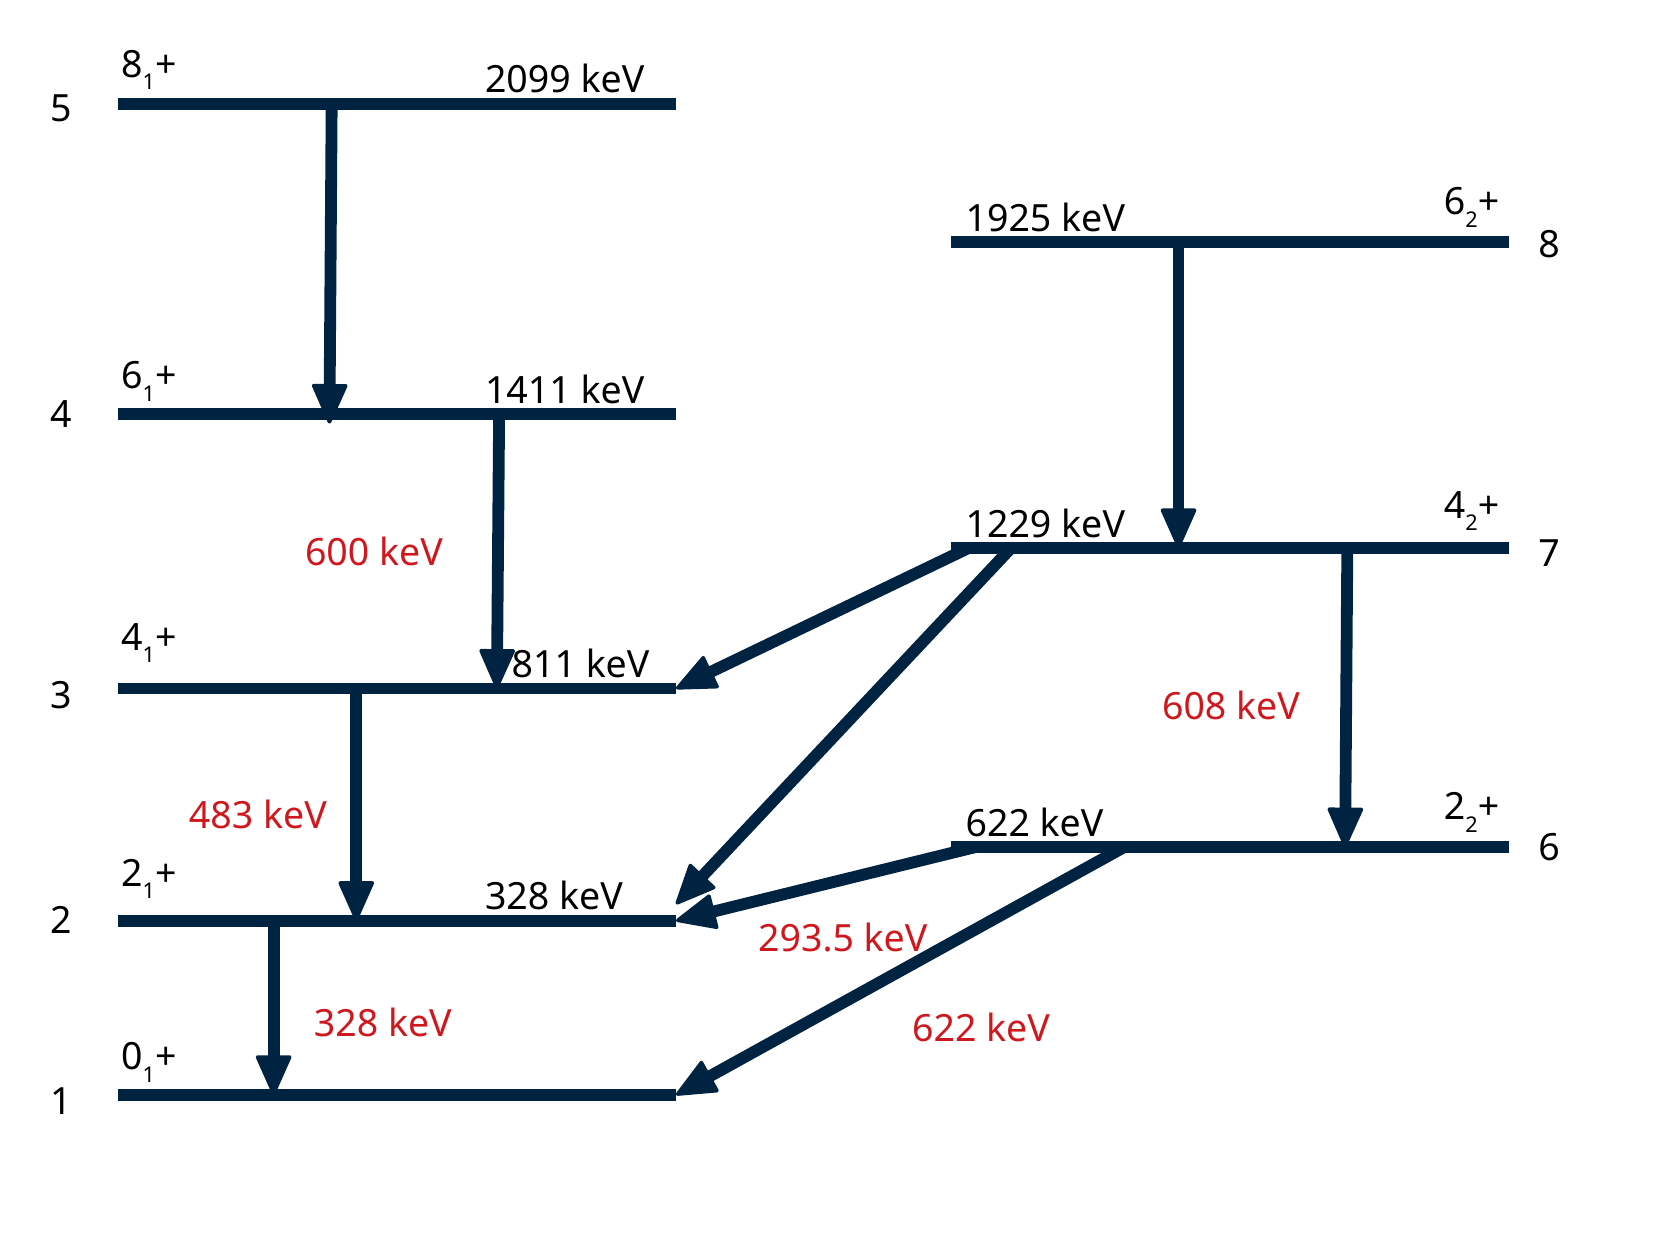

81+
2099 keV
5
62+
1925 keV
8
61+
1411 keV
4
42+
1229 keV
600 keV
7
41+
811 keV
3
608 keV
22+
483 keV
622 keV
6
21+
328 keV
2
293.5 keV
328 keV
622 keV
01+
1